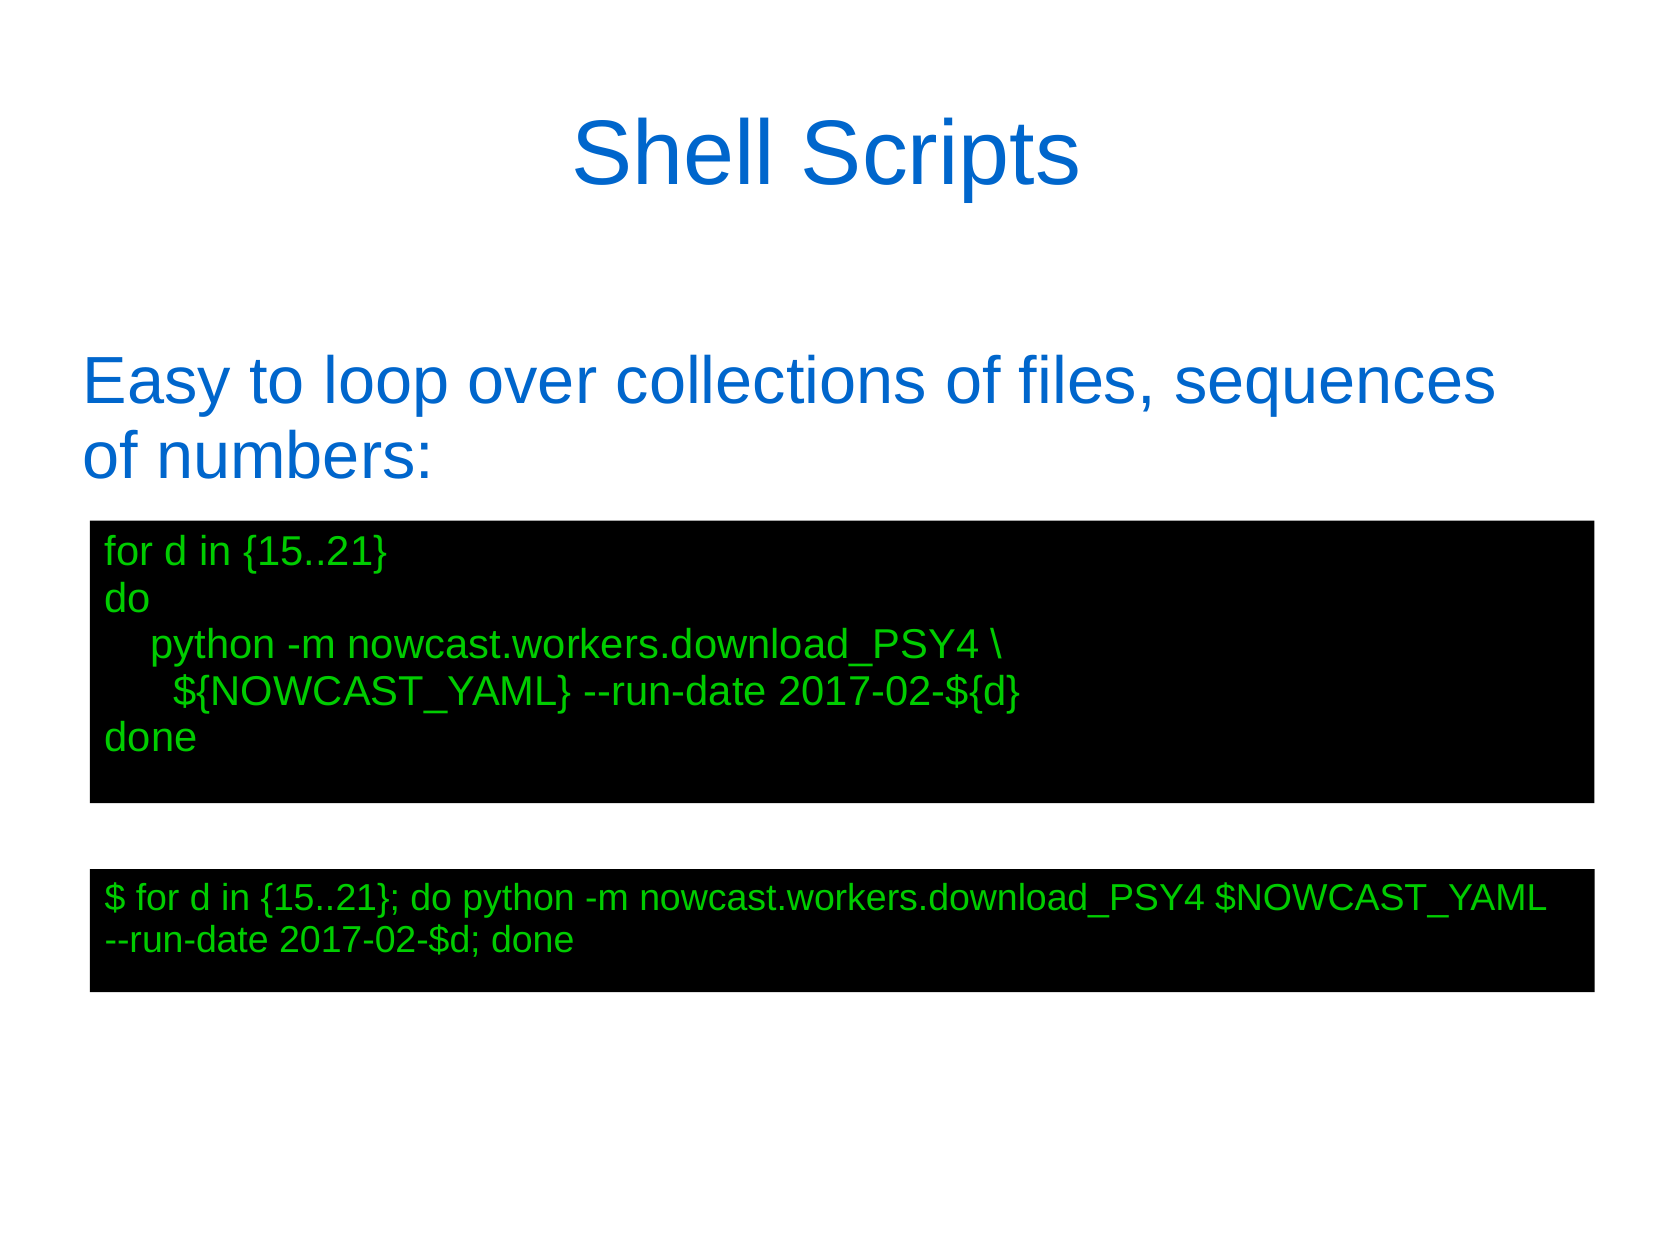

# Shell Scripts
Easy to loop over collections of files, sequences of numbers:
for d in {15..21}
do
 python -m nowcast.workers.download_PSY4 \
 ${NOWCAST_YAML} --run-date 2017-02-${d}
done
$ for d in {15..21}; do python -m nowcast.workers.download_PSY4 $NOWCAST_YAML --run-date 2017-02-$d; done